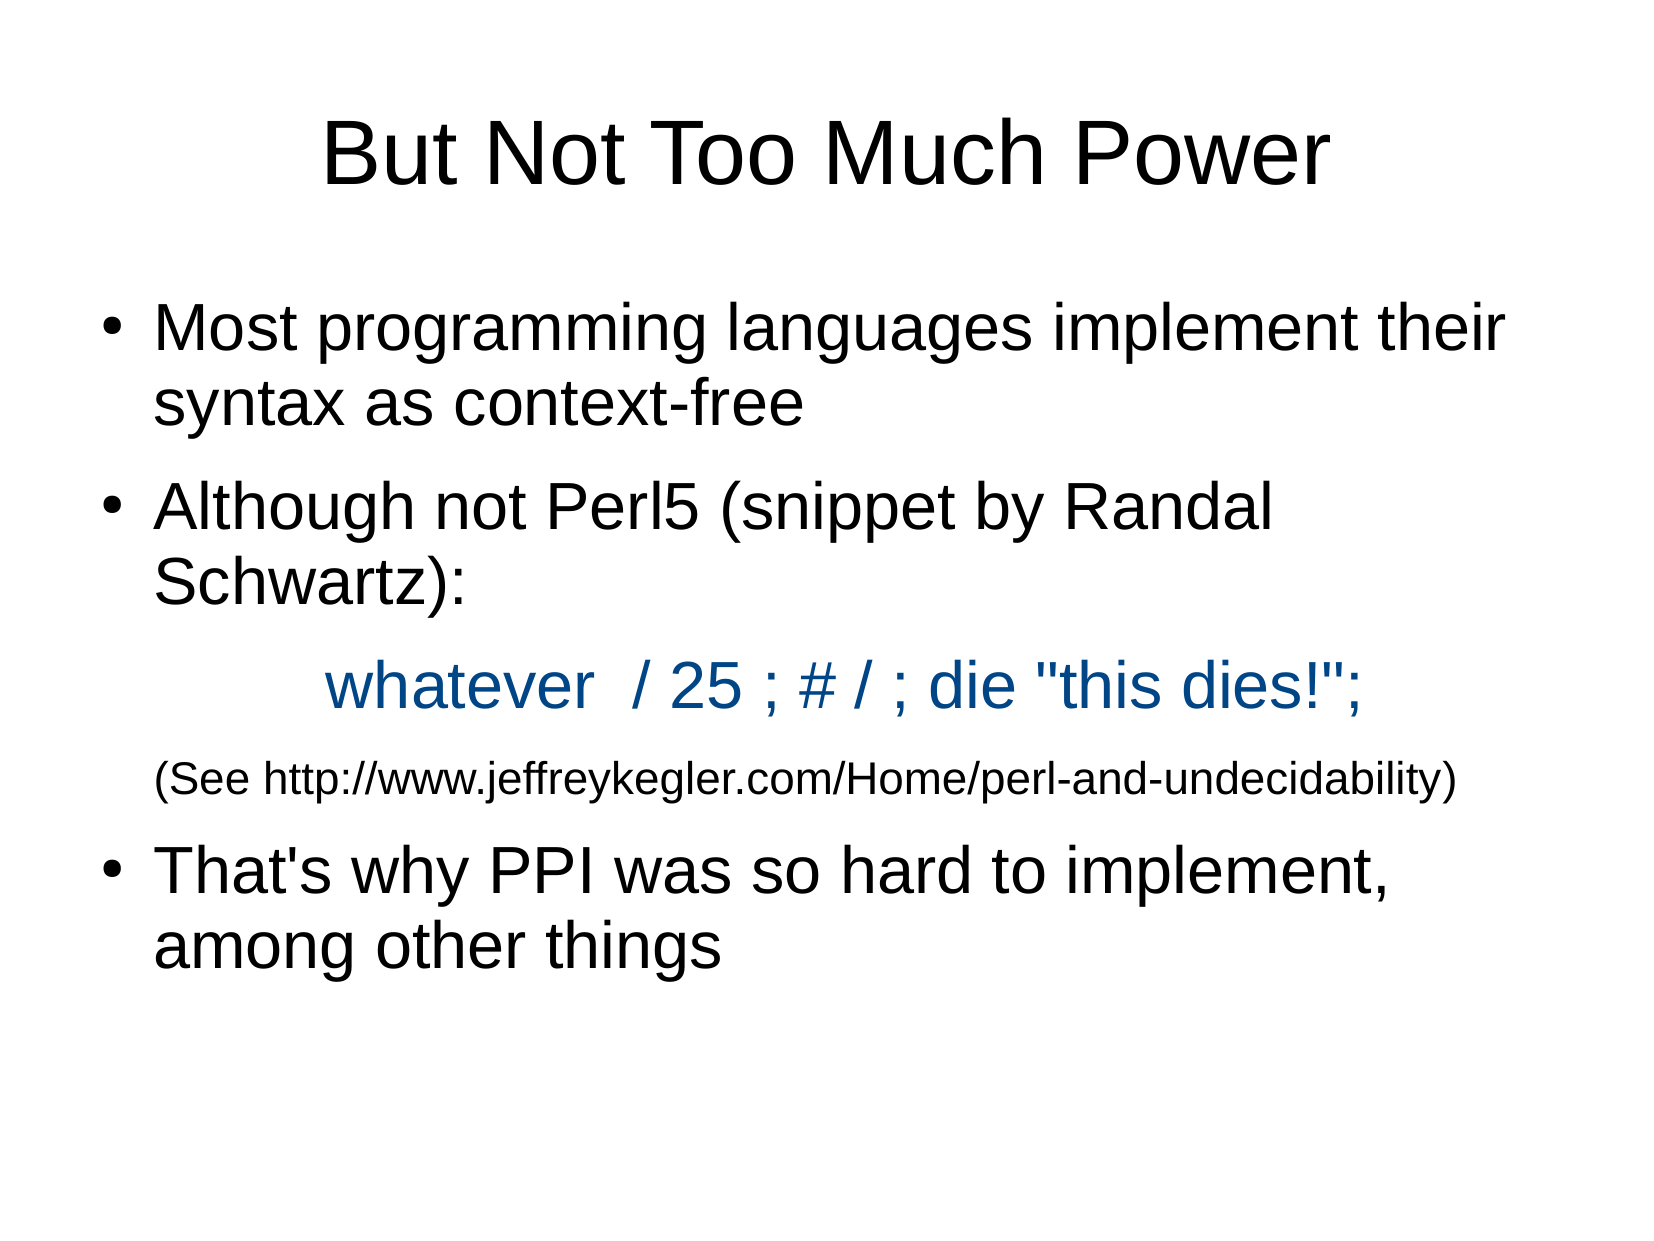

# But Not Too Much Power
Most programming languages implement their syntax as context-free
Although not Perl5 (snippet by Randal Schwartz):
whatever / 25 ; # / ; die "this dies!";
(See http://www.jeffreykegler.com/Home/perl-and-undecidability)
That's why PPI was so hard to implement, among other things